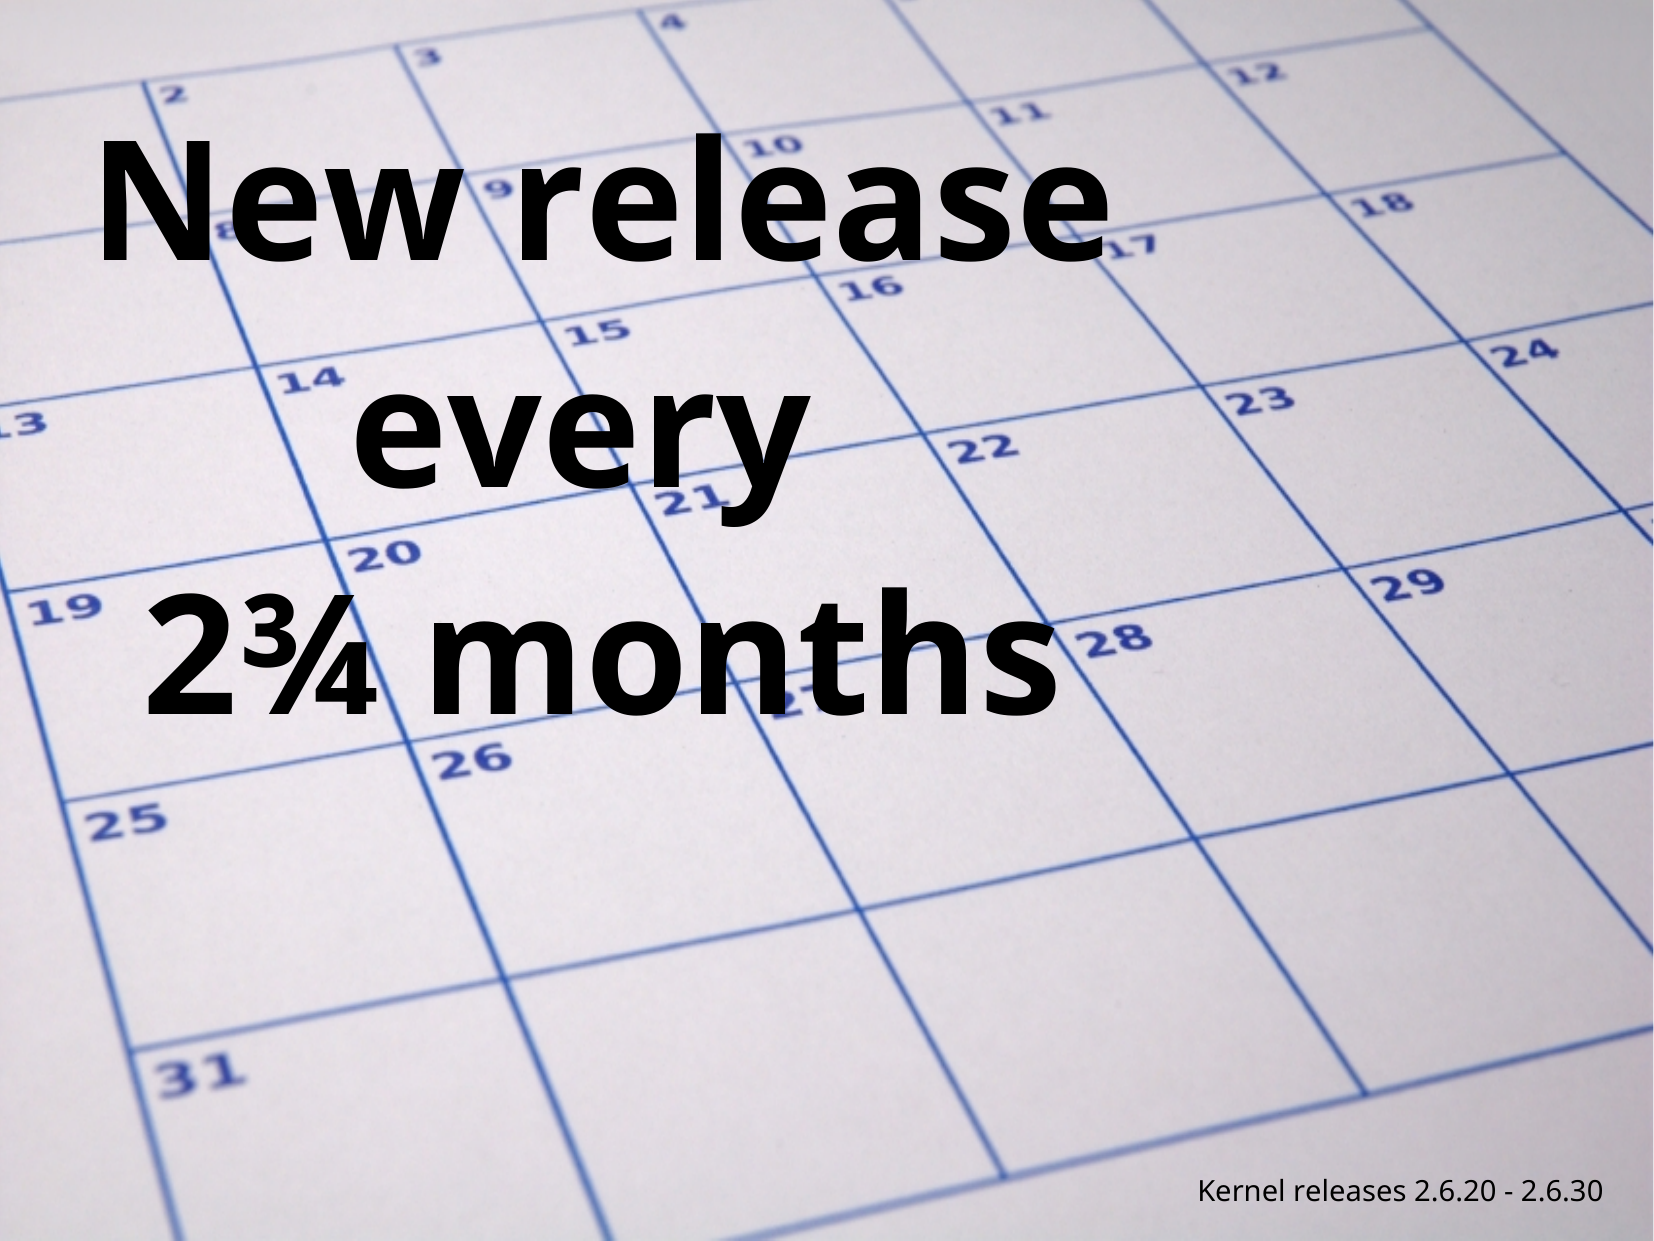

New release every
2¾ months
Kernel releases 2.6.20 - 2.6.30